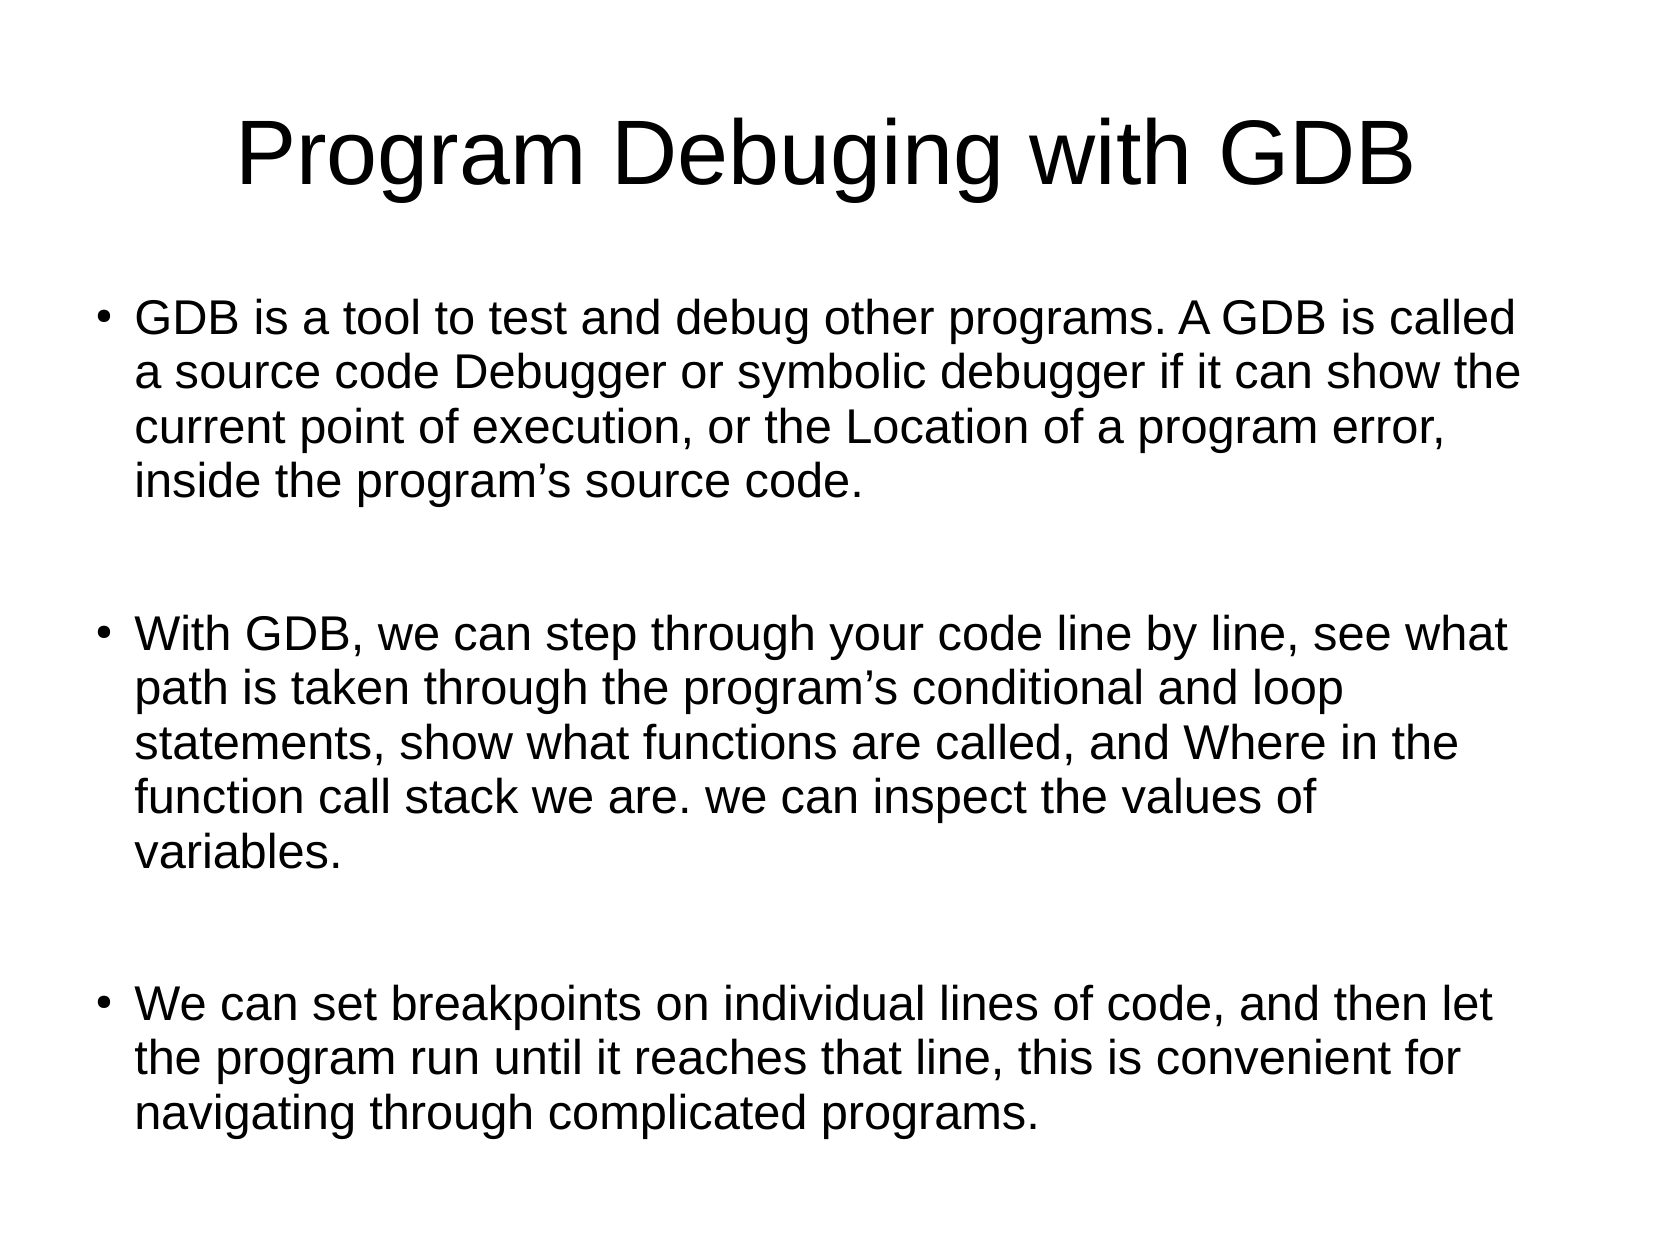

# Program Debuging with GDB
GDB is a tool to test and debug other programs. A GDB is called a source code Debugger or symbolic debugger if it can show the current point of execution, or the Location of a program error, inside the program’s source code.
With GDB, we can step through your code line by line, see what path is taken through the program’s conditional and loop statements, show what functions are called, and Where in the function call stack we are. we can inspect the values of variables.
We can set breakpoints on individual lines of code, and then let the program run until it reaches that line, this is convenient for navigating through complicated programs.